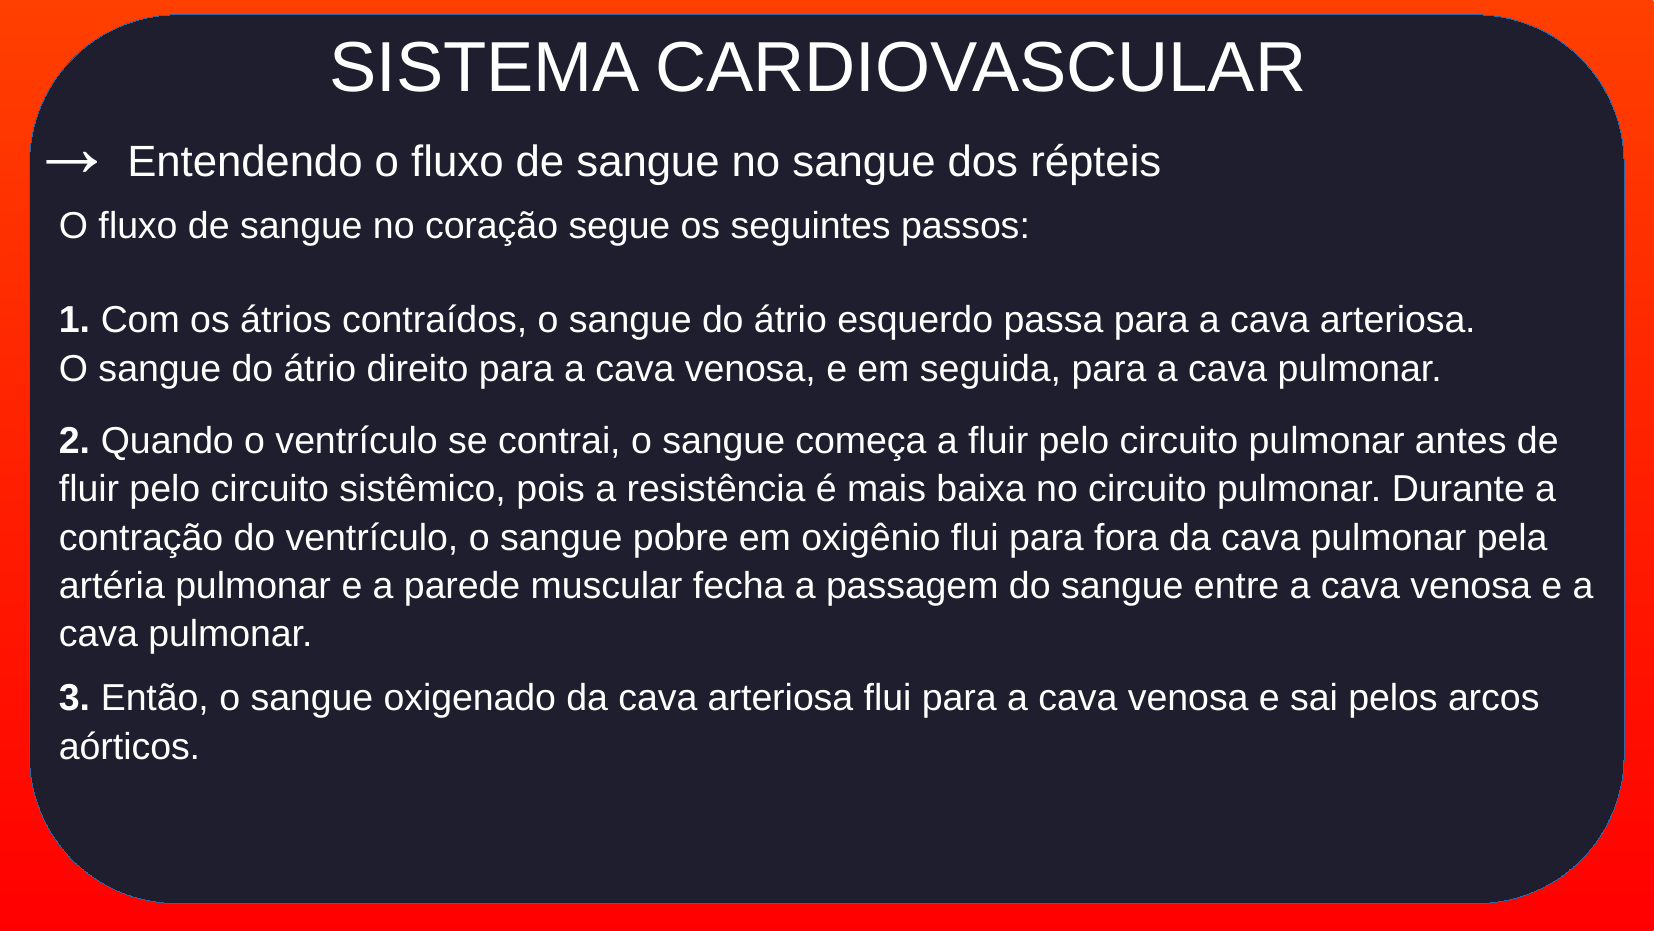

# SISTEMA CARDIOVASCULAR
→ Entendendo o fluxo de sangue no sangue dos répteis
O fluxo de sangue no coração segue os seguintes passos:
1. Com os átrios contraídos, o sangue do átrio esquerdo passa para a cava arteriosa. O sangue do átrio direito para a cava venosa, e em seguida, para a cava pulmonar.
2. Quando o ventrículo se contrai, o sangue começa a fluir pelo circuito pulmonar antes de fluir pelo circuito sistêmico, pois a resistência é mais baixa no circuito pulmonar. Durante a contração do ventrículo, o sangue pobre em oxigênio flui para fora da cava pulmonar pela artéria pulmonar e a parede muscular fecha a passagem do sangue entre a cava venosa e a cava pulmonar.
3. Então, o sangue oxigenado da cava arteriosa flui para a cava venosa e sai pelos arcos aórticos.